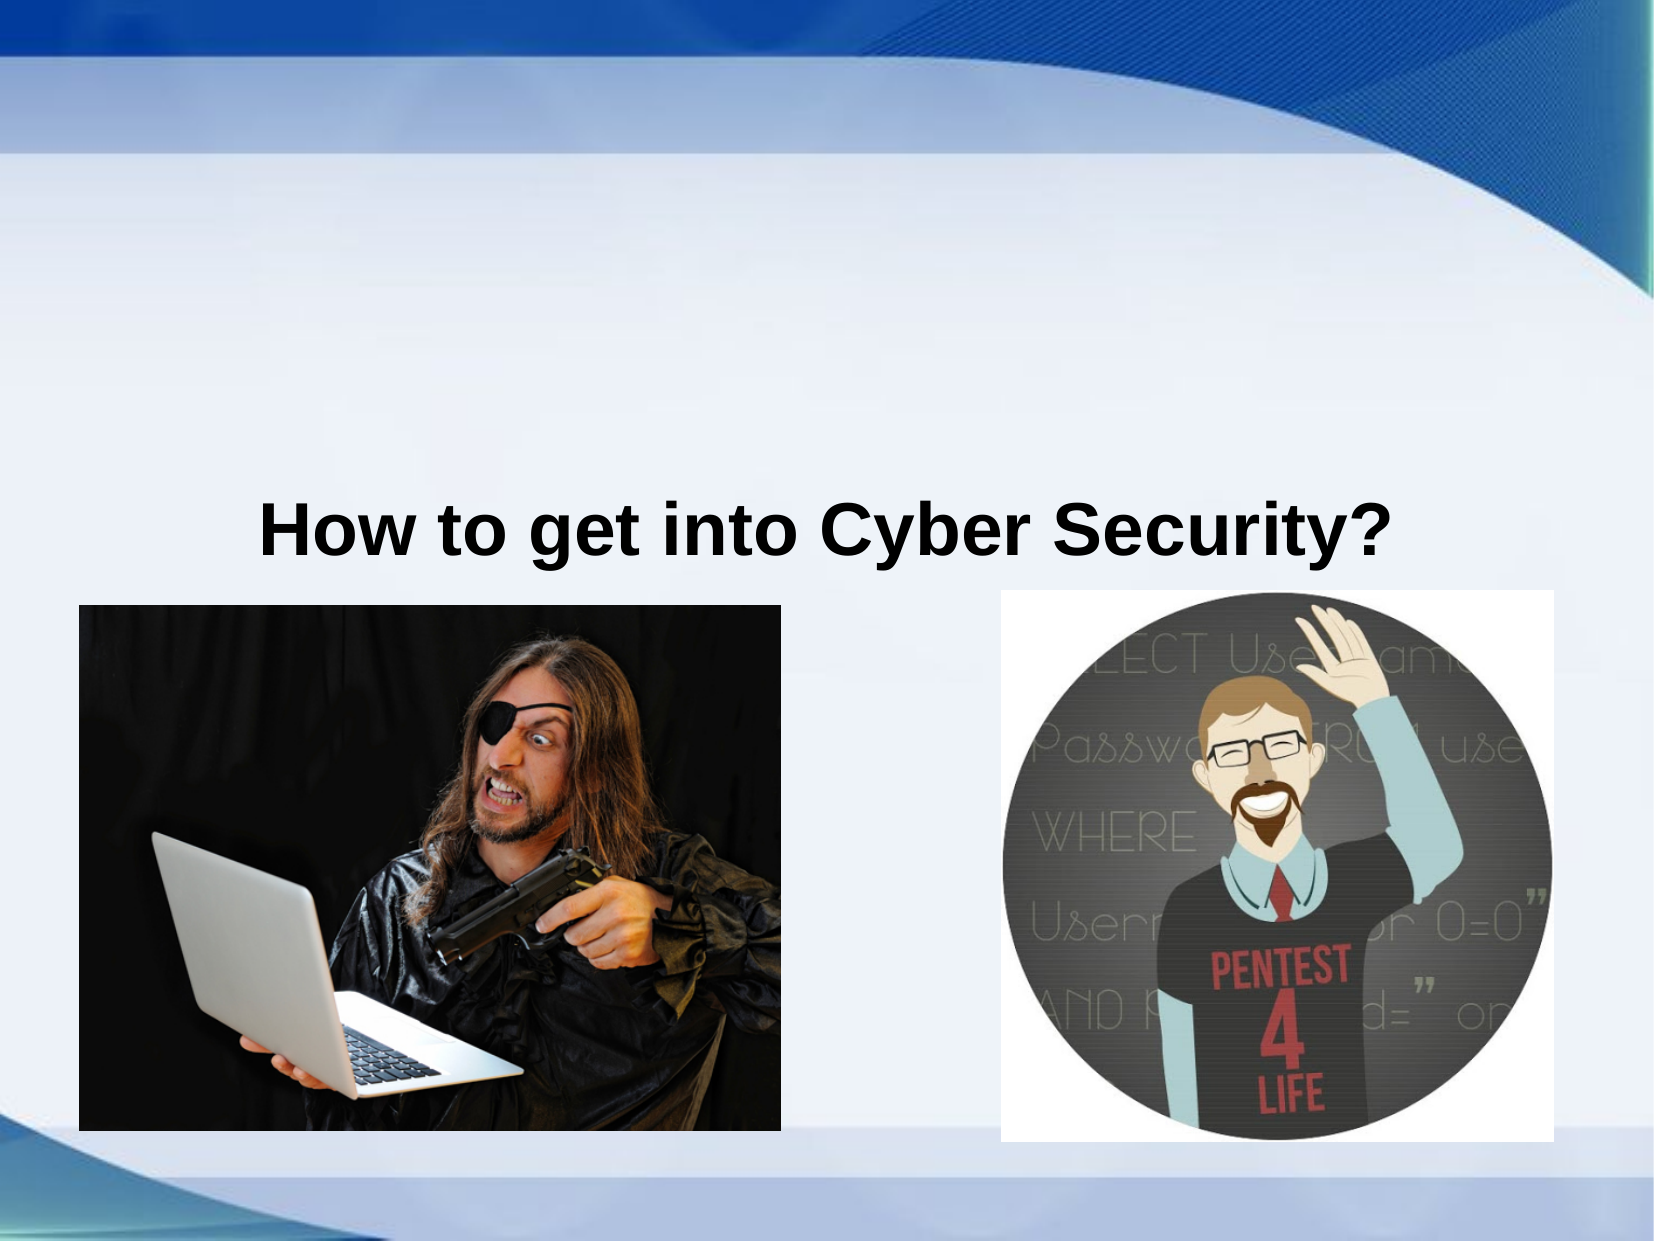

# How to get into Cyber Security?